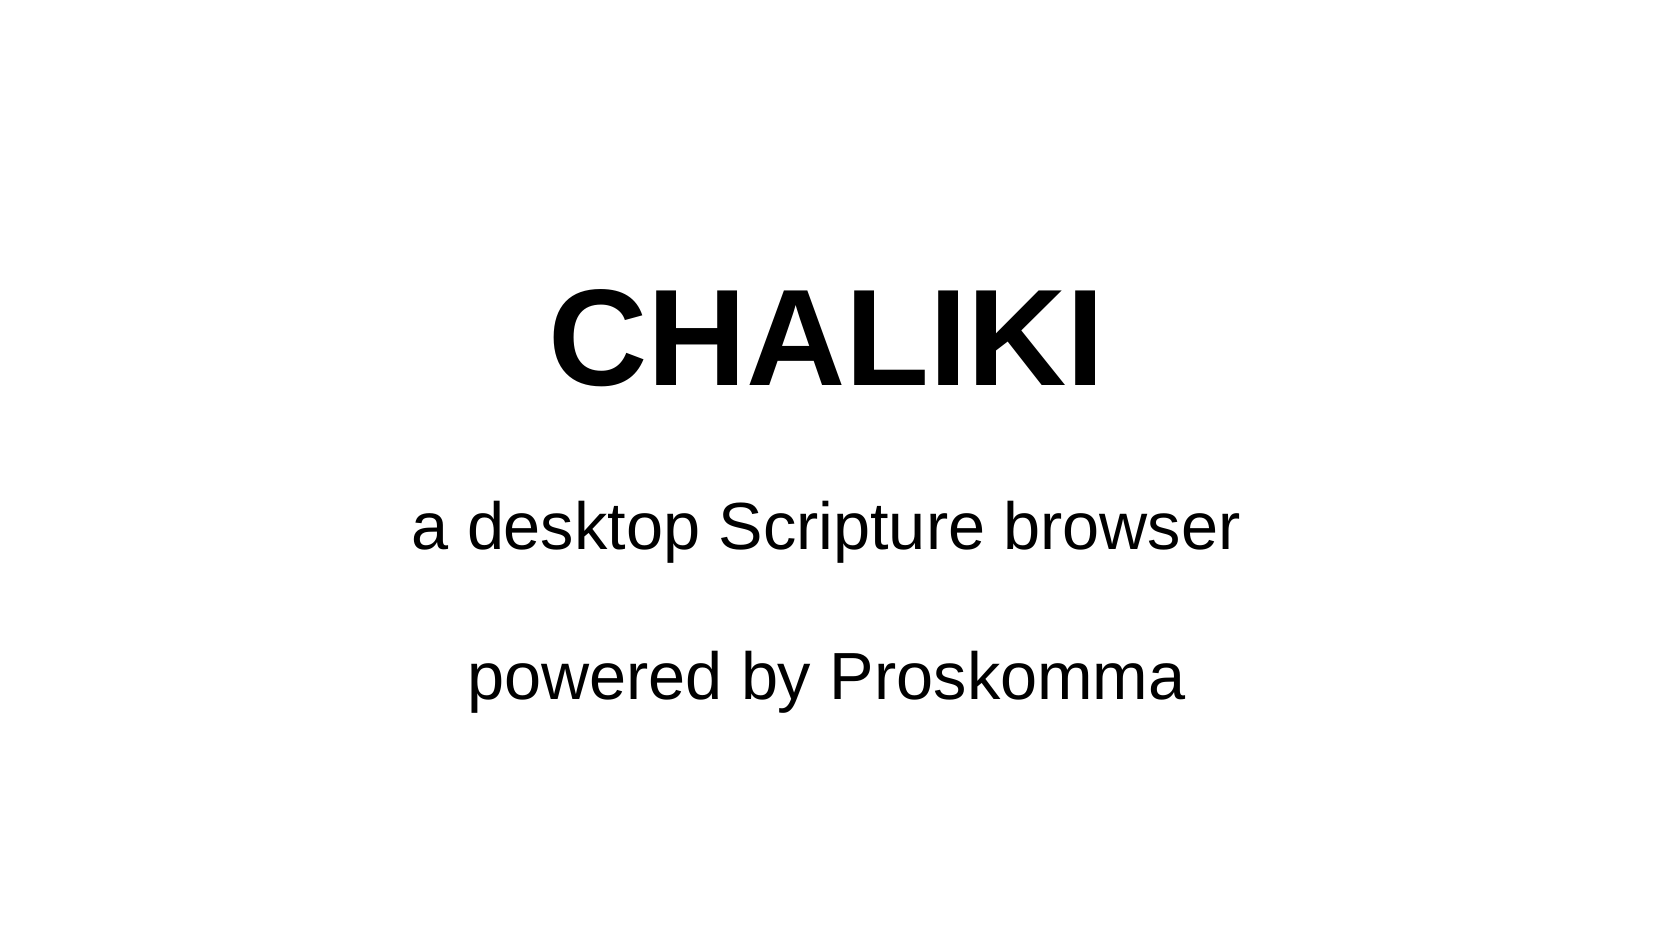

# CHALIKI
a desktop Scripture browser
powered by Proskomma